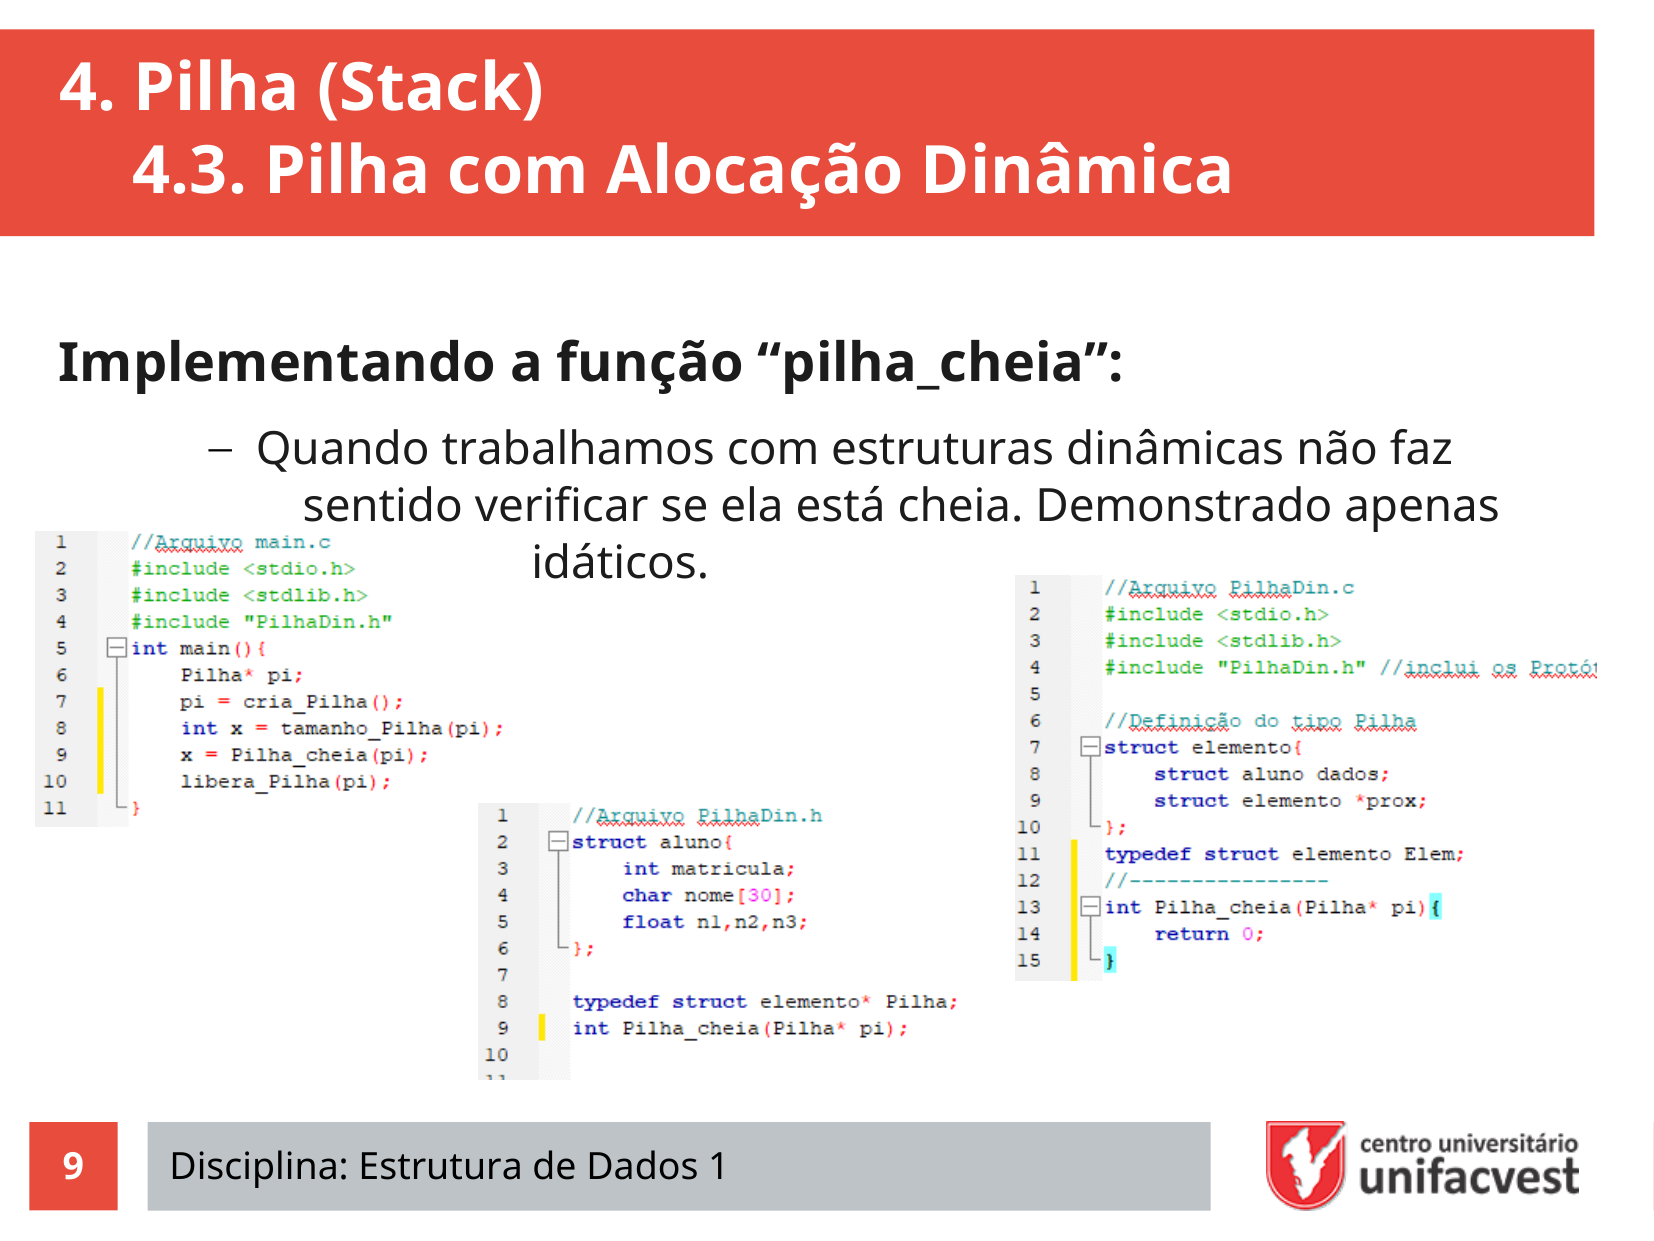

# 4. Pilha (Stack) 4.3. Pilha com Alocação Dinâmica
Implementando a função “pilha_cheia”:
Quando trabalhamos com estruturas dinâmicas não faz sentido verificar se ela está cheia. Demonstrado apenas para fins didáticos.
9
Disciplina: Estrutura de Dados 1